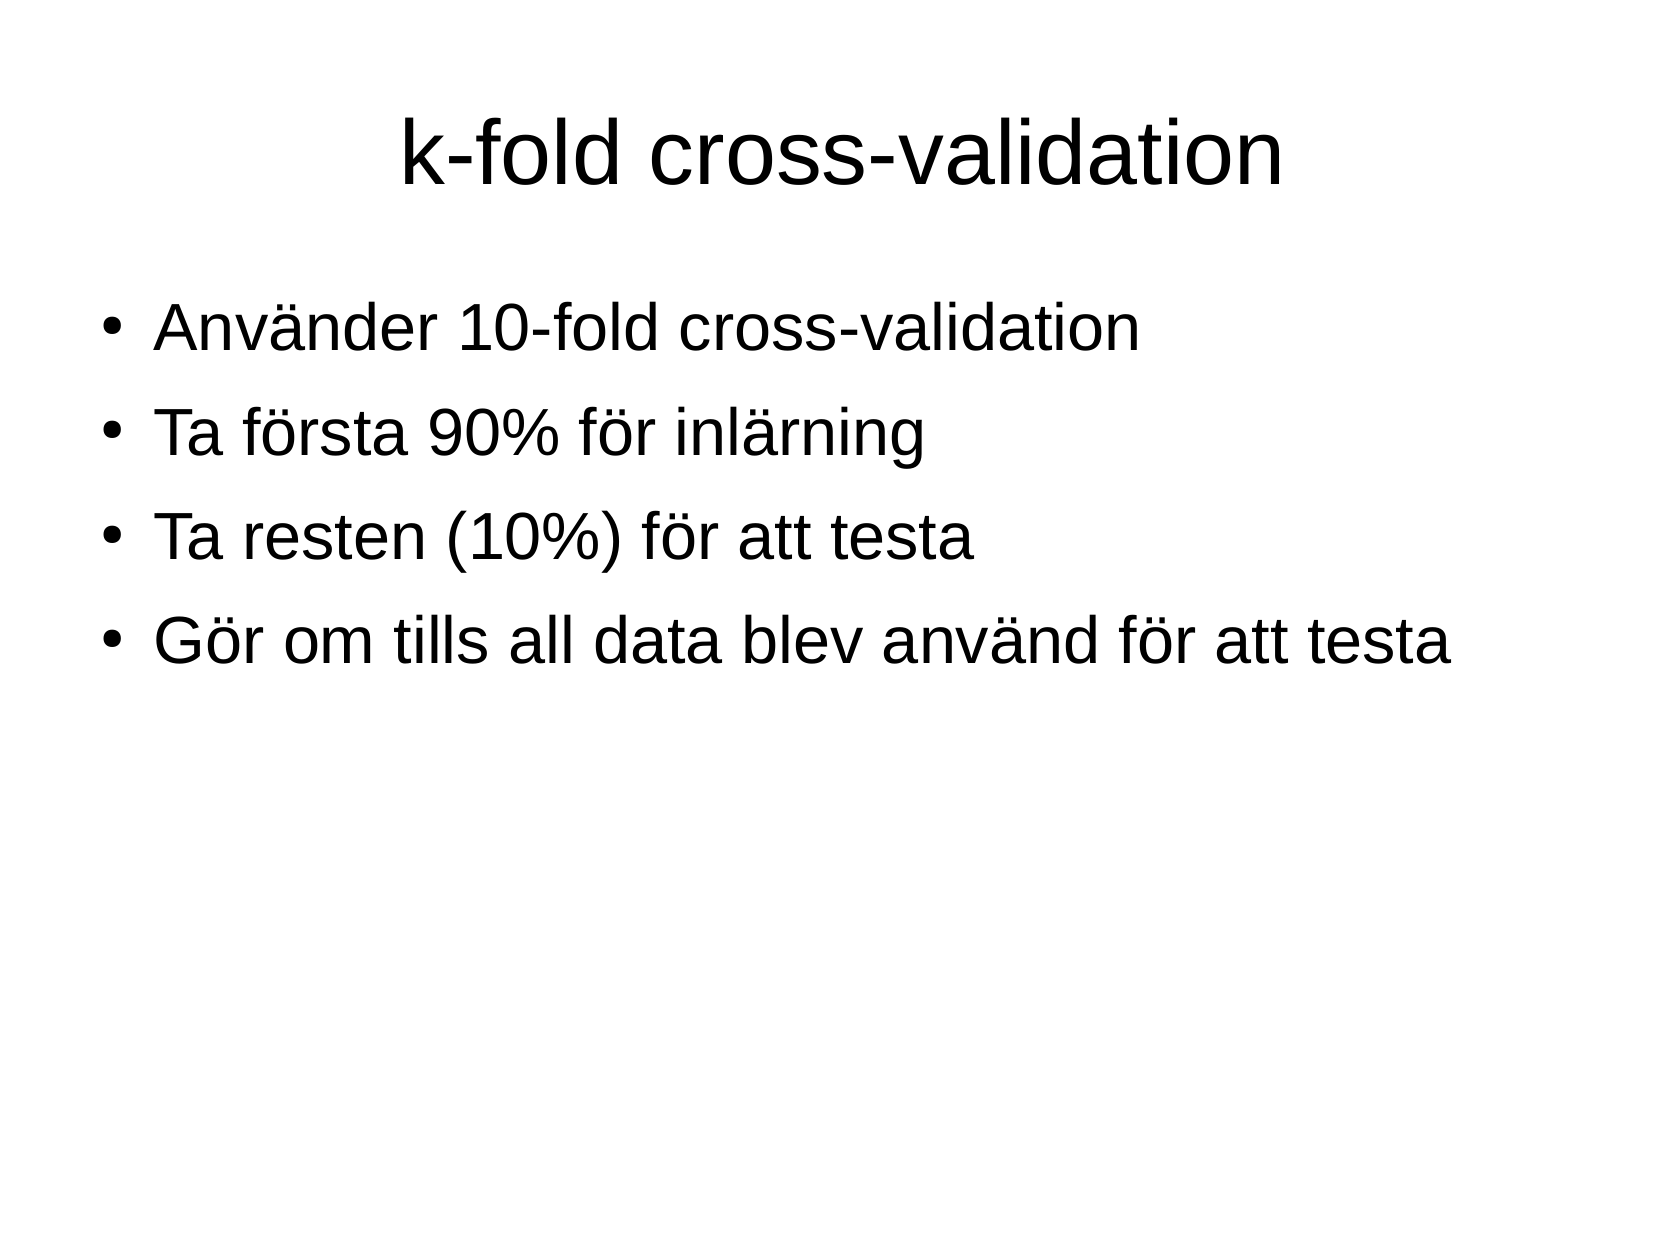

# k-fold cross-validation
Använder 10-fold cross-validation
Ta första 90% för inlärning
Ta resten (10%) för att testa
Gör om tills all data blev använd för att testa